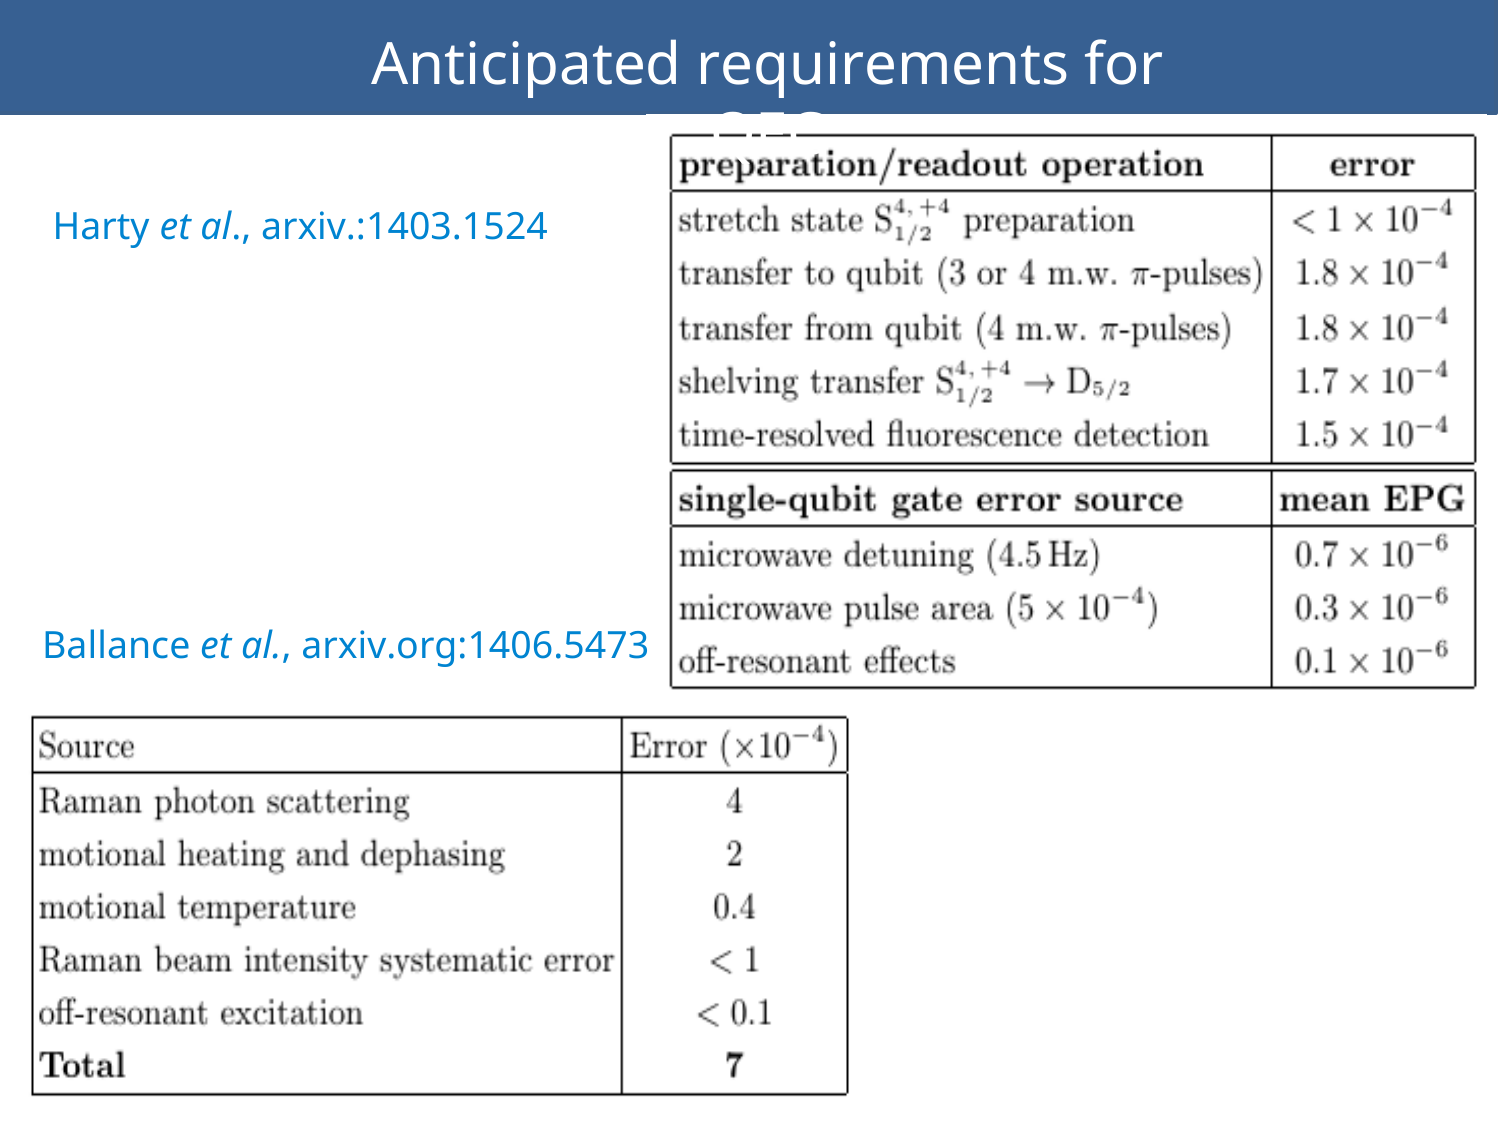

Anticipated requirements for QEC
Harty et al., arxiv.:1403.1524
Ballance et al., arxiv.org:1406.5473